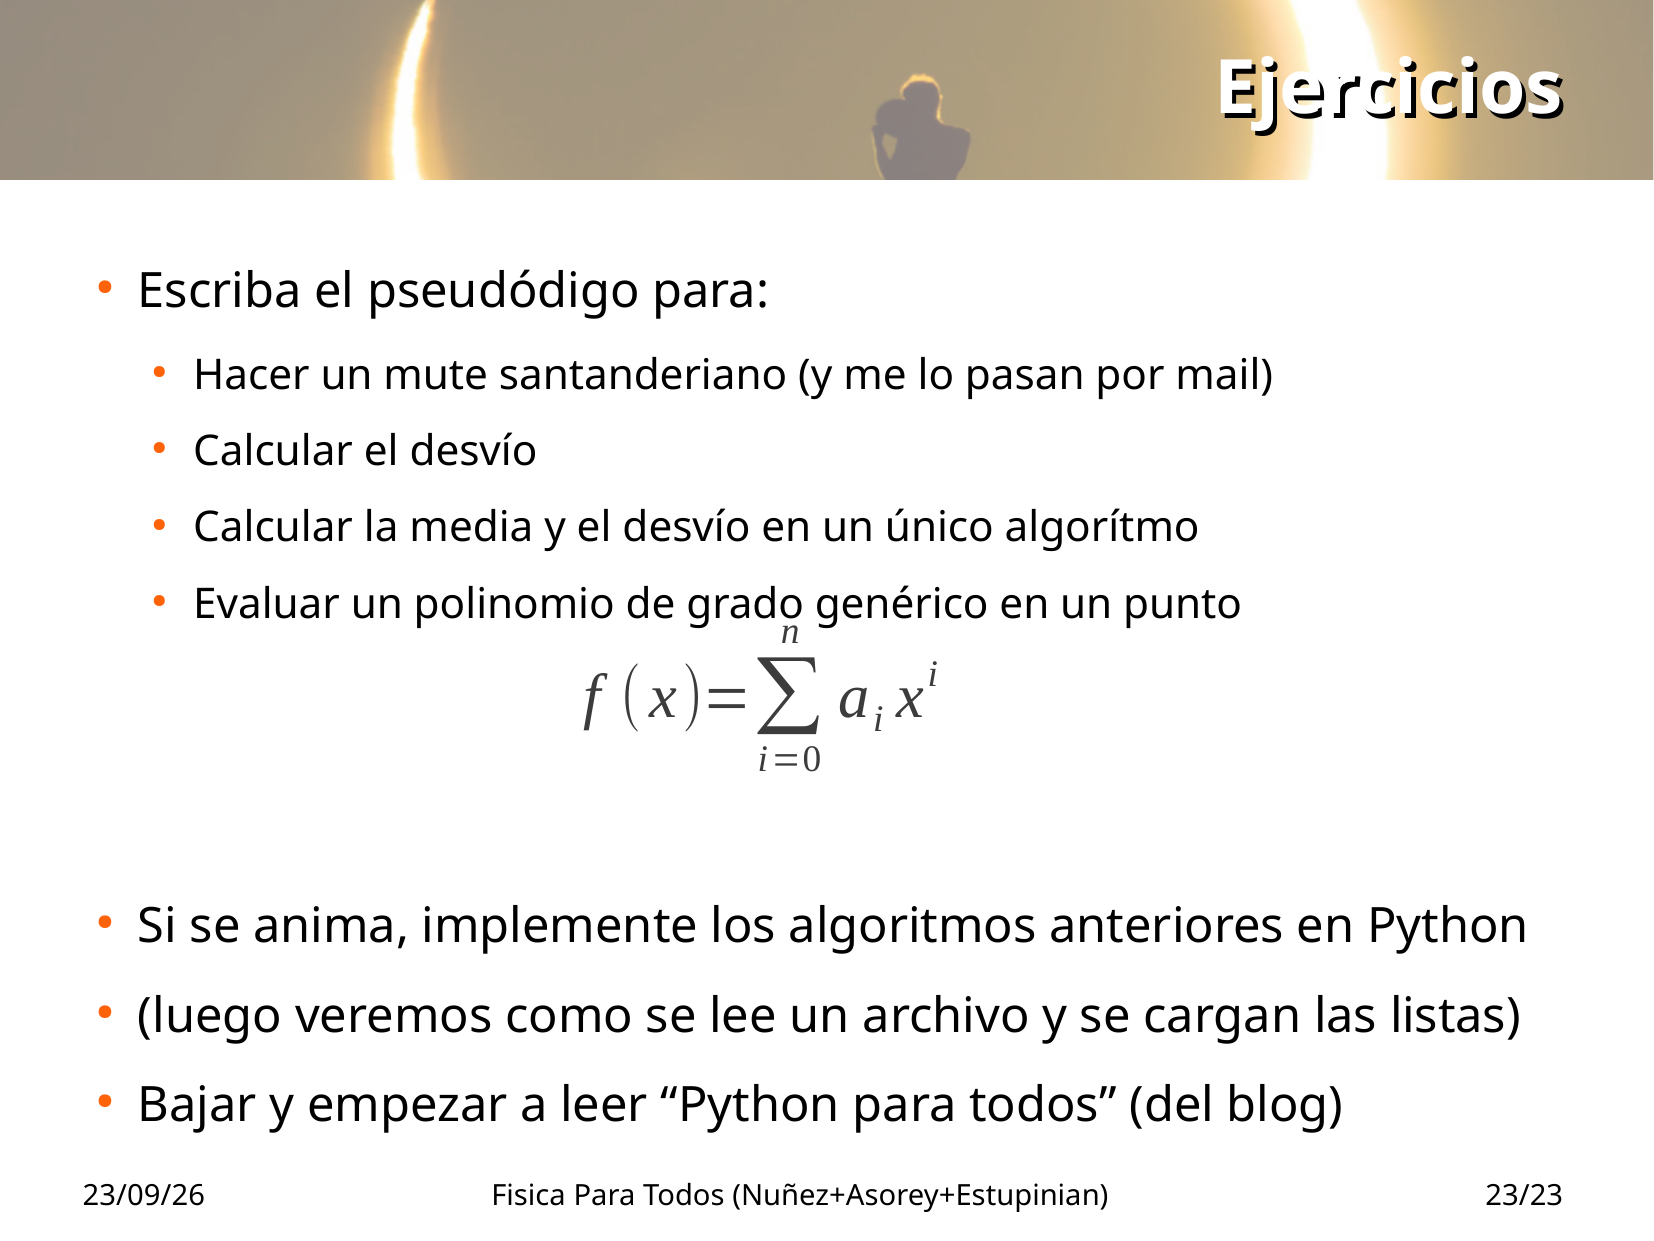

# Ejercicios
Escriba el pseudódigo para:
Hacer un mute santanderiano (y me lo pasan por mail)
Calcular el desvío
Calcular la media y el desvío en un único algorítmo
Evaluar un polinomio de grado genérico en un punto
Si se anima, implemente los algoritmos anteriores en Python
(luego veremos como se lee un archivo y se cargan las listas)
Bajar y empezar a leer “Python para todos” (del blog)
Fisica Para Todos (Nuñez+Asorey+Estupinian)
23